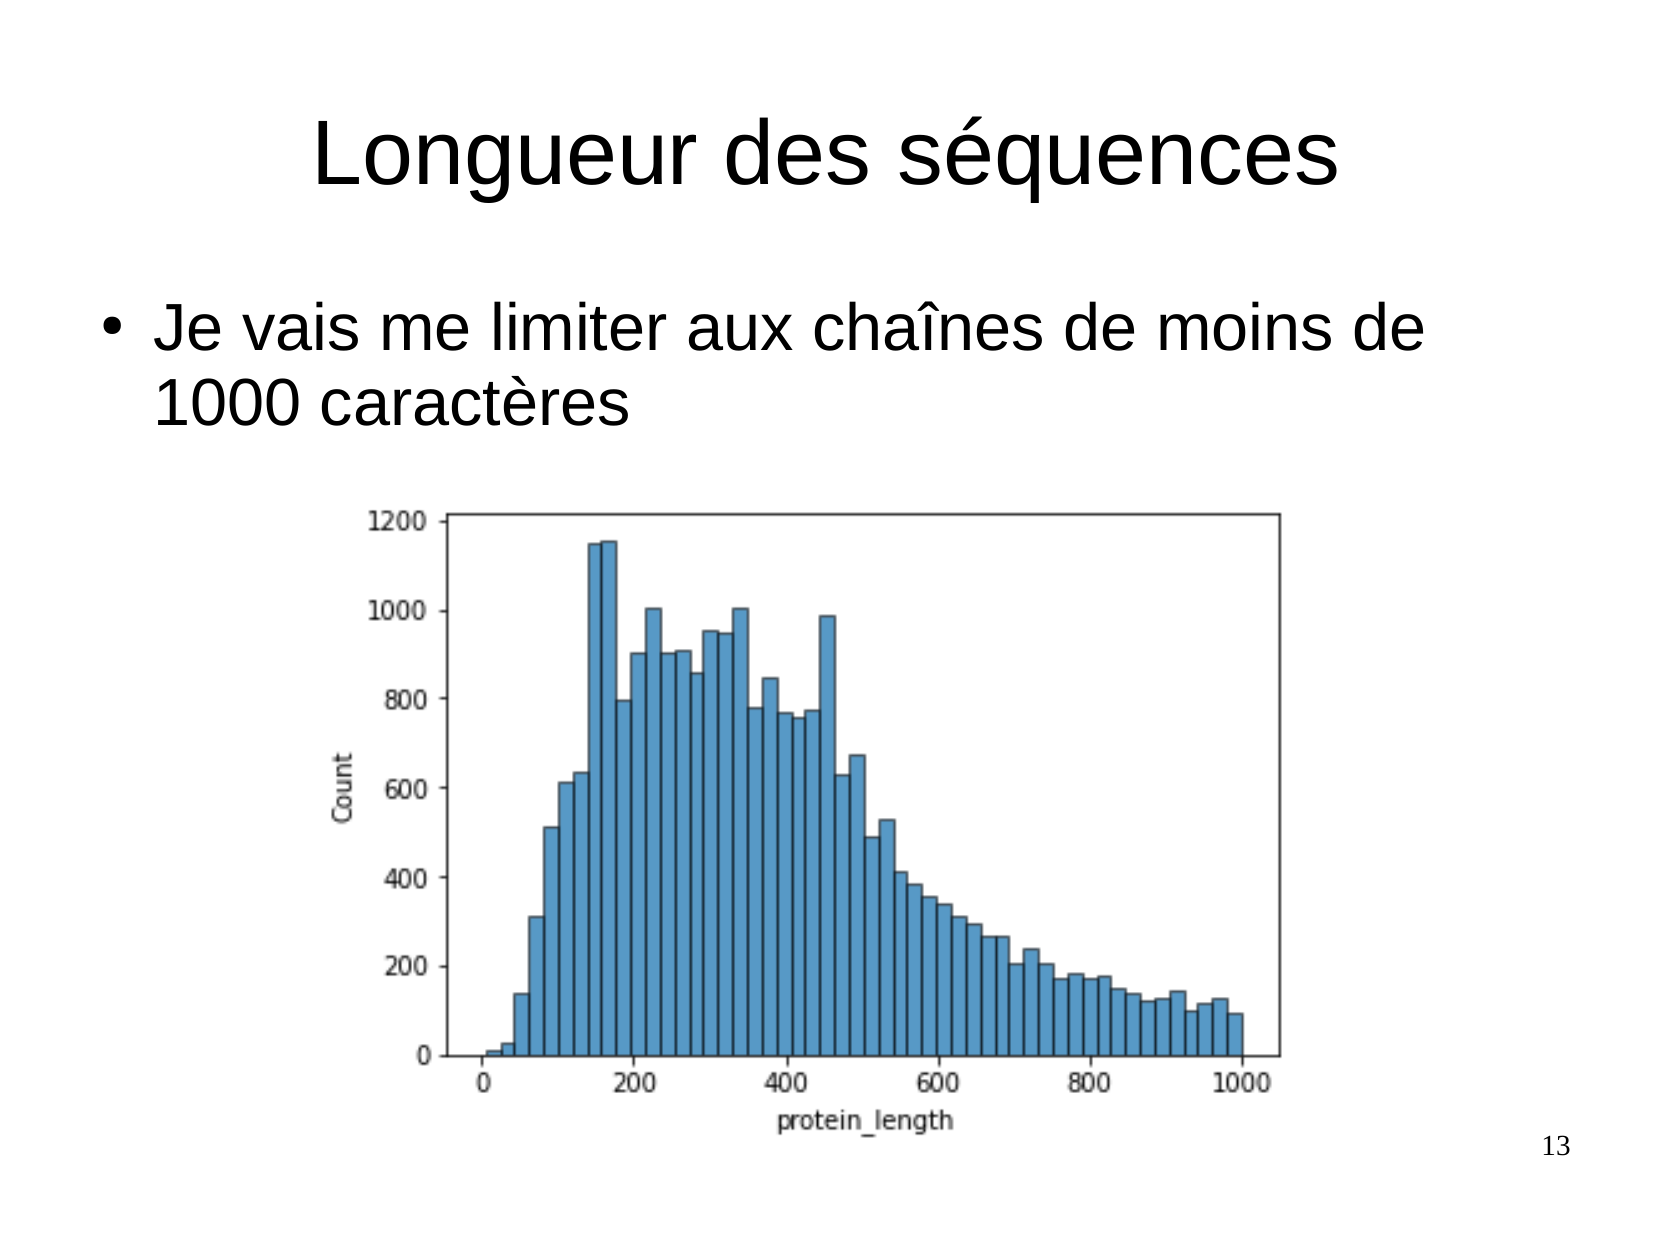

# Longueur des séquences
Je vais me limiter aux chaînes de moins de 1000 caractères
13